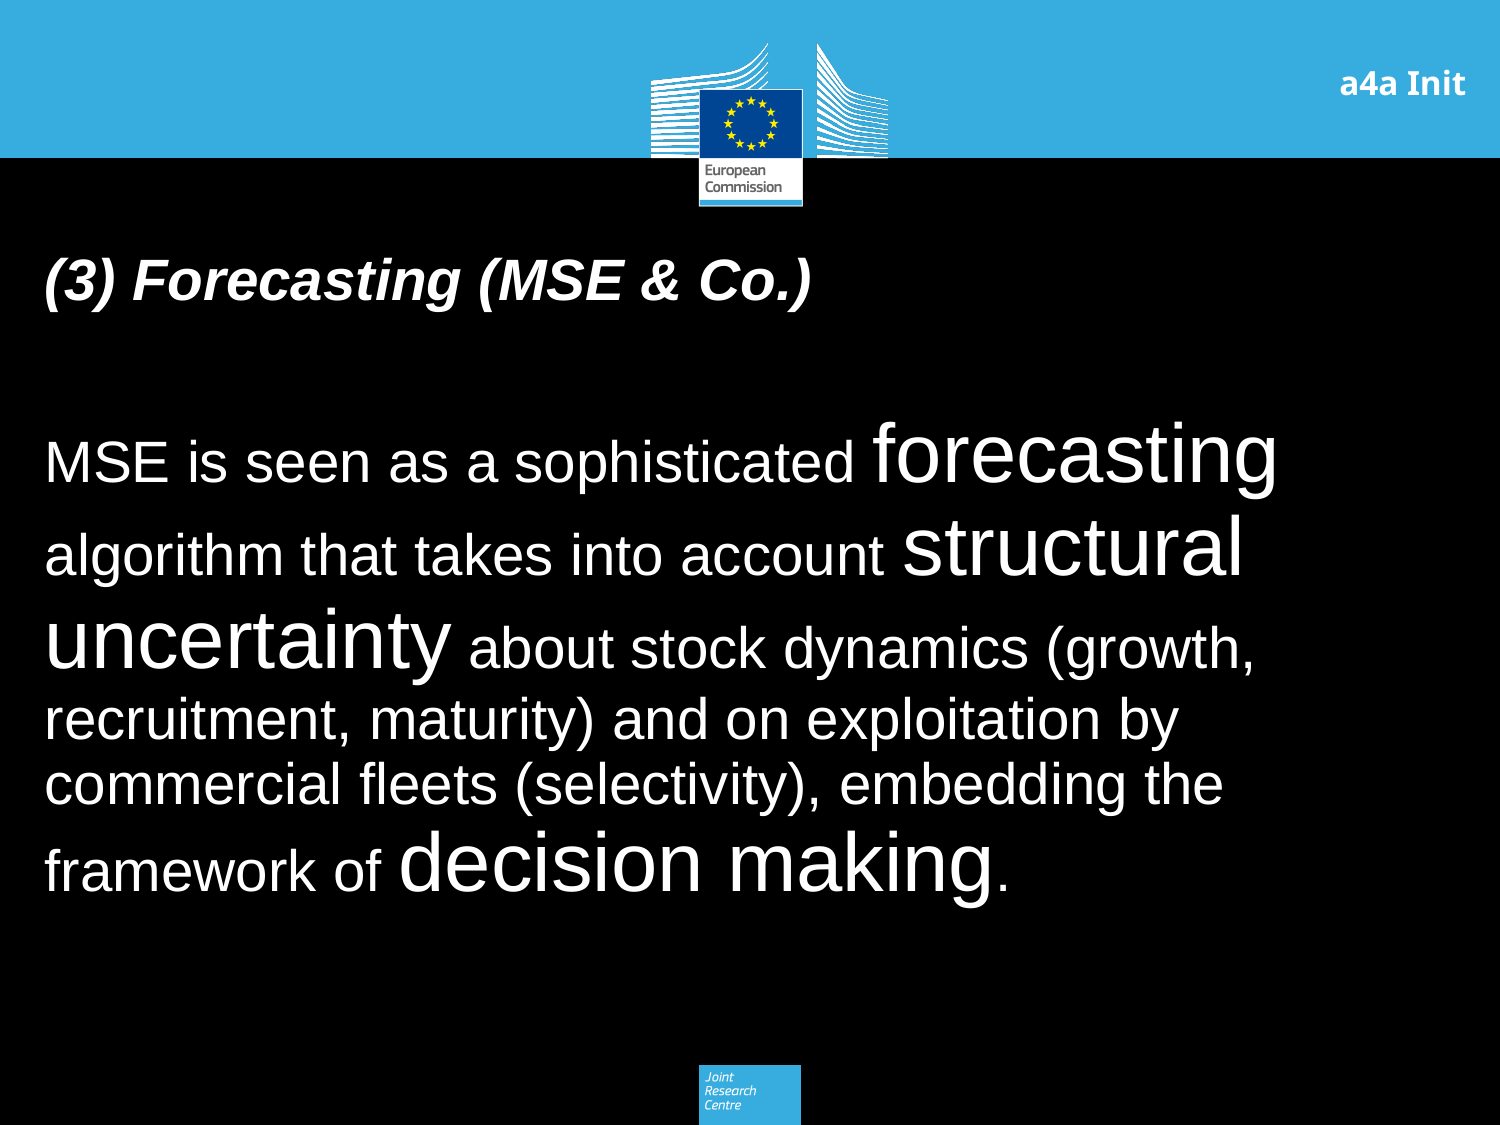

# a4a Init
(3) Forecasting (MSE & Co.)
MSE is seen as a sophisticated forecasting algorithm that takes into account structural uncertainty about stock dynamics (growth, recruitment, maturity) and on exploitation by commercial fleets (selectivity), embedding the framework of decision making.